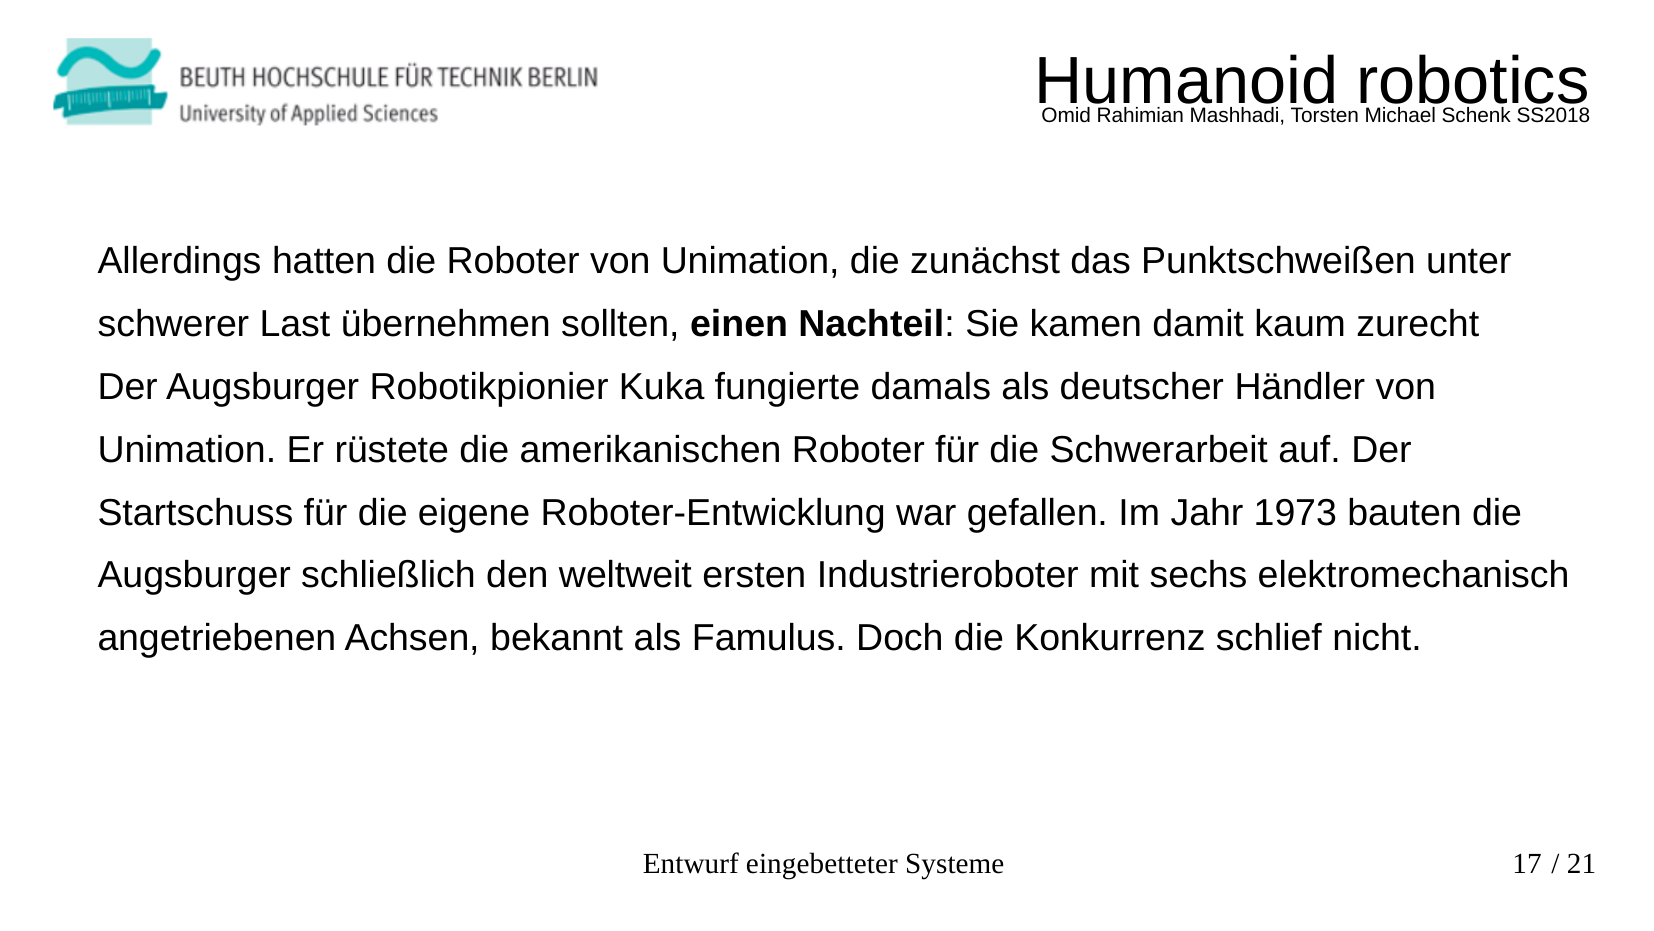

#
Humanoid robotics
Omid Rahimian Mashhadi, Torsten Michael Schenk SS2018
Allerdings hatten die Roboter von Unimation, die zunächst das Punktschweißen unter schwerer Last übernehmen sollten, einen Nachteil: Sie kamen damit kaum zurecht
Der Augsburger Robotikpionier Kuka fungierte damals als deutscher Händler von Unimation. Er rüstete die amerikanischen Roboter für die Schwerarbeit auf. Der Startschuss für die eigene Roboter-Entwicklung war gefallen. Im Jahr 1973 bauten die Augsburger schließlich den weltweit ersten Industrieroboter mit sechs elektromechanisch angetriebenen Achsen, bekannt als Famulus. Doch die Konkurrenz schlief nicht.
 / 21
Entwurf eingebetteter Systeme
17